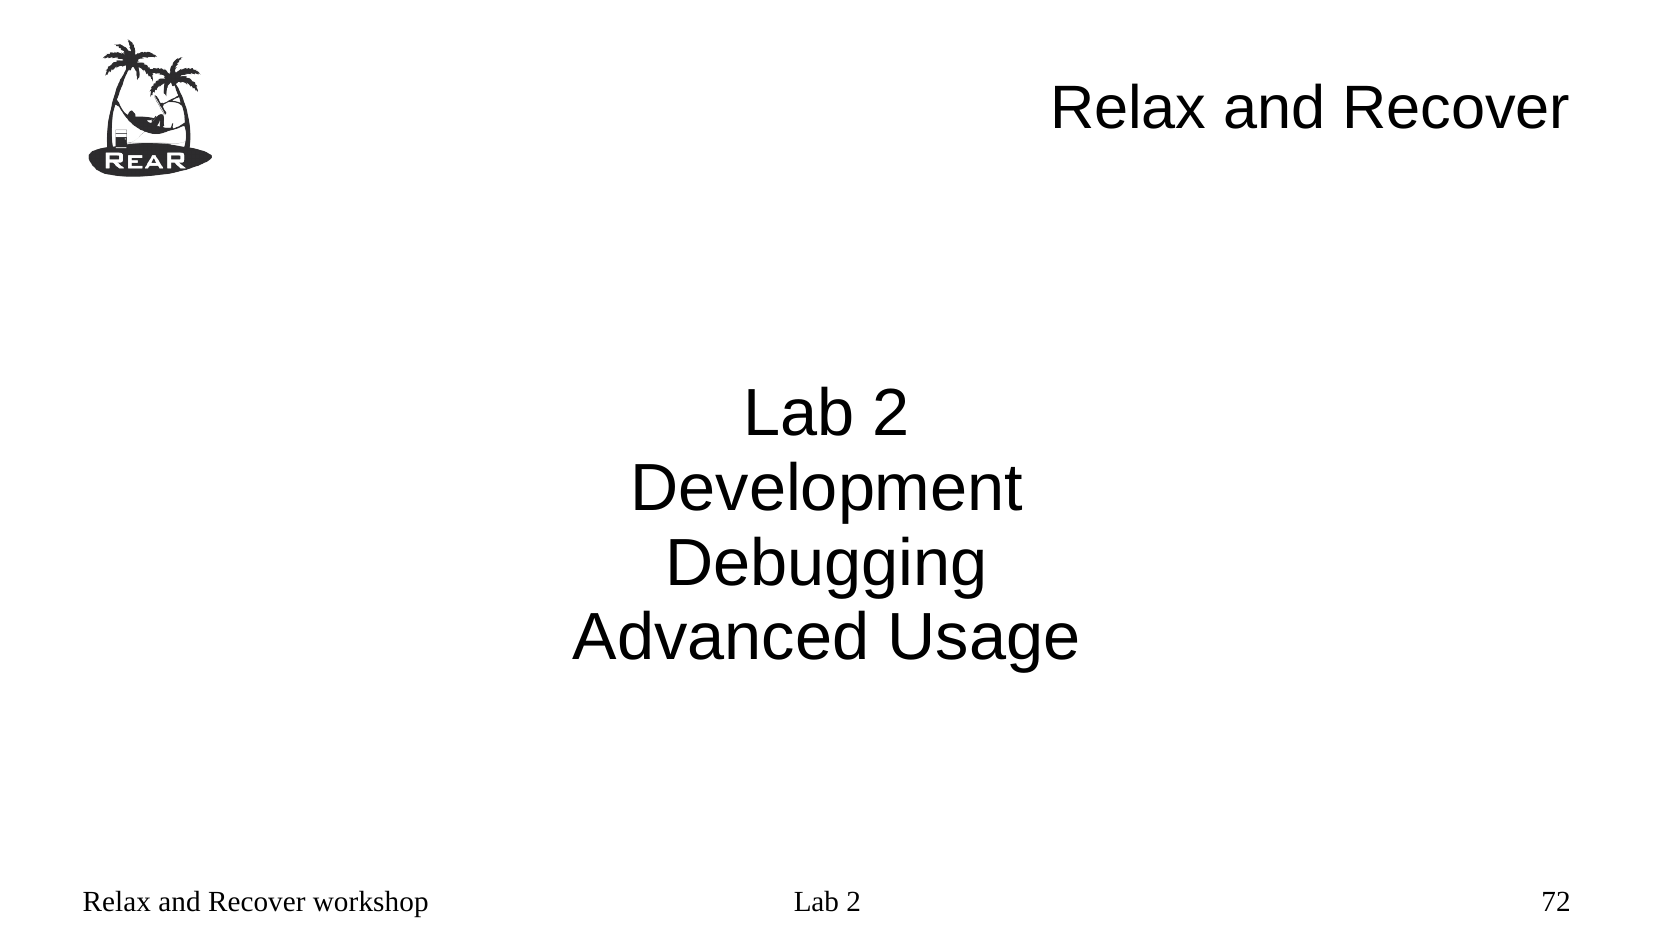

# Relax and Recover
Lab 2
Development
Debugging
Advanced Usage
Relax and Recover workshop
Lab 2
72